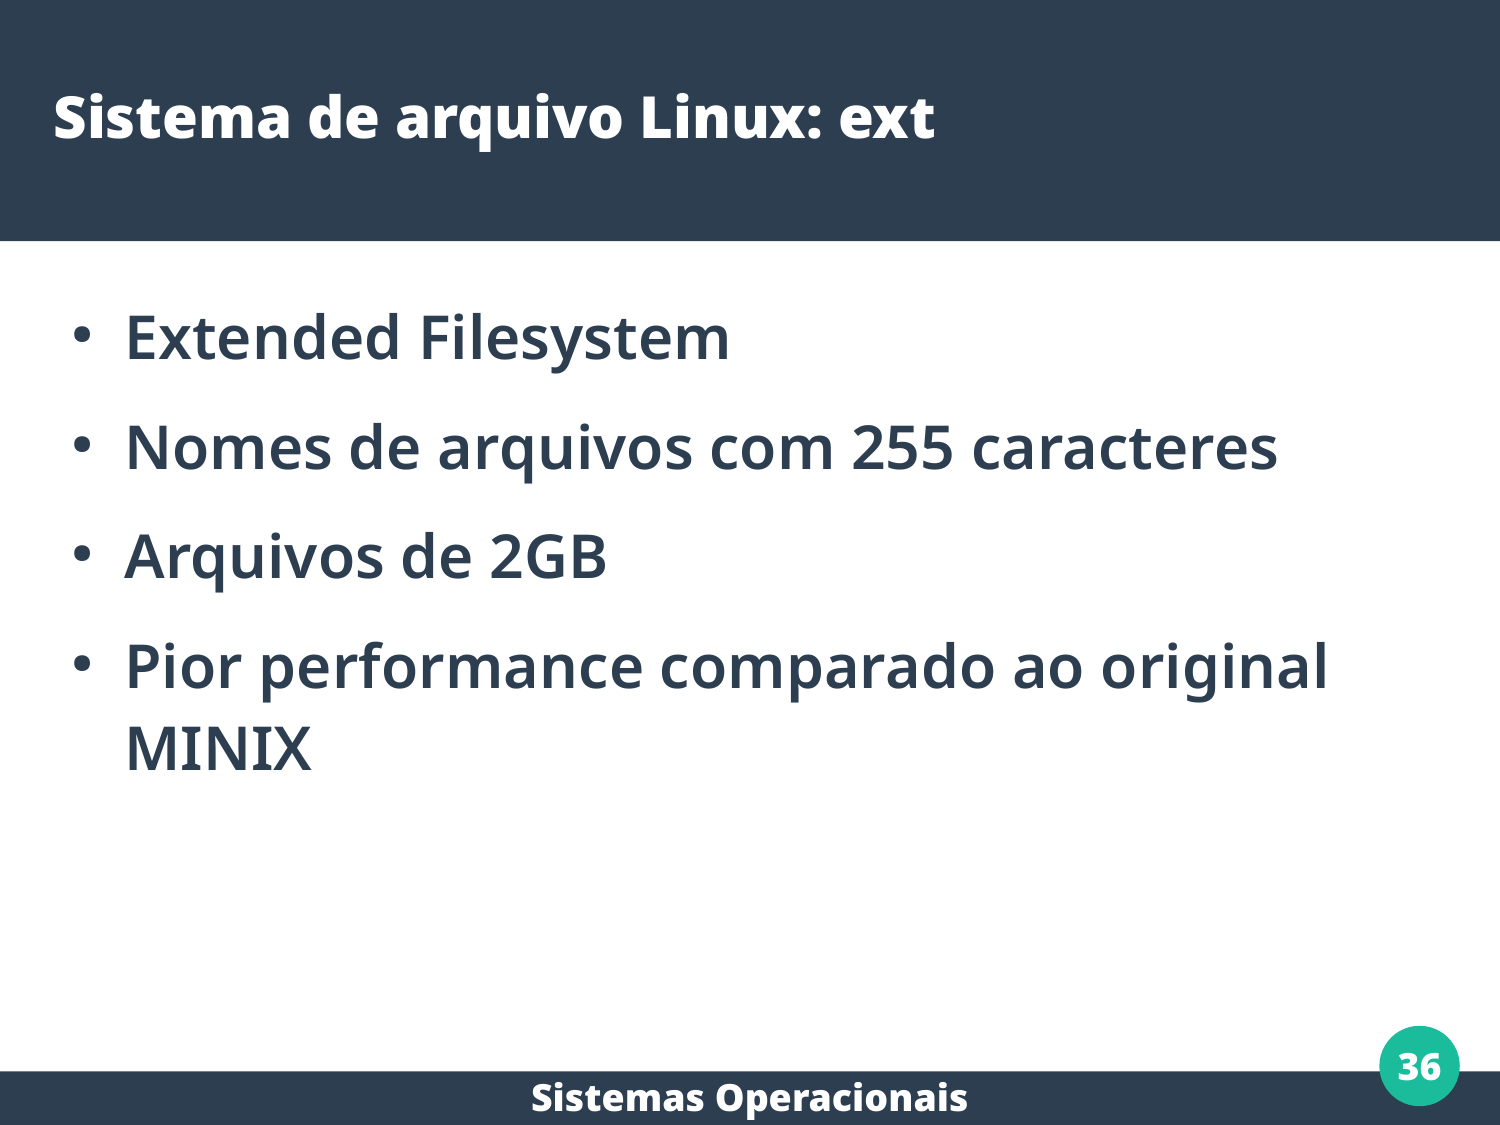

# Sistema de arquivo Linux: ext
Extended Filesystem
Nomes de arquivos com 255 caracteres
Arquivos de 2GB
Pior performance comparado ao original MINIX
36
Sistemas Operacionais